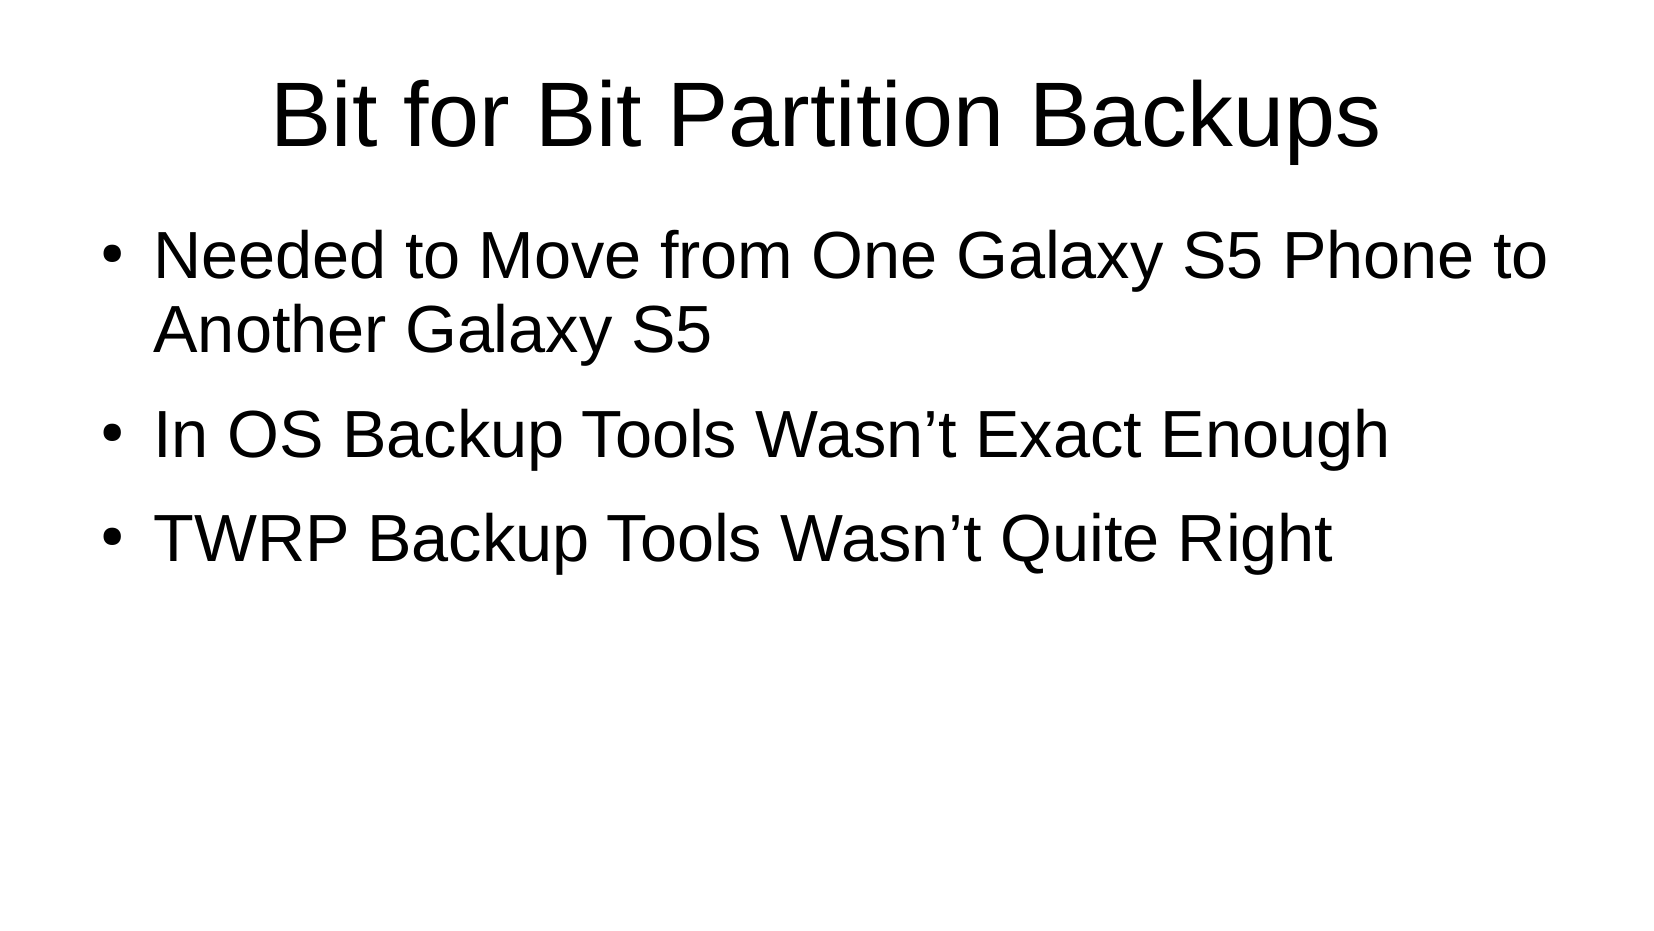

# Bit for Bit Partition Backups
Needed to Move from One Galaxy S5 Phone to Another Galaxy S5
In OS Backup Tools Wasn’t Exact Enough
TWRP Backup Tools Wasn’t Quite Right